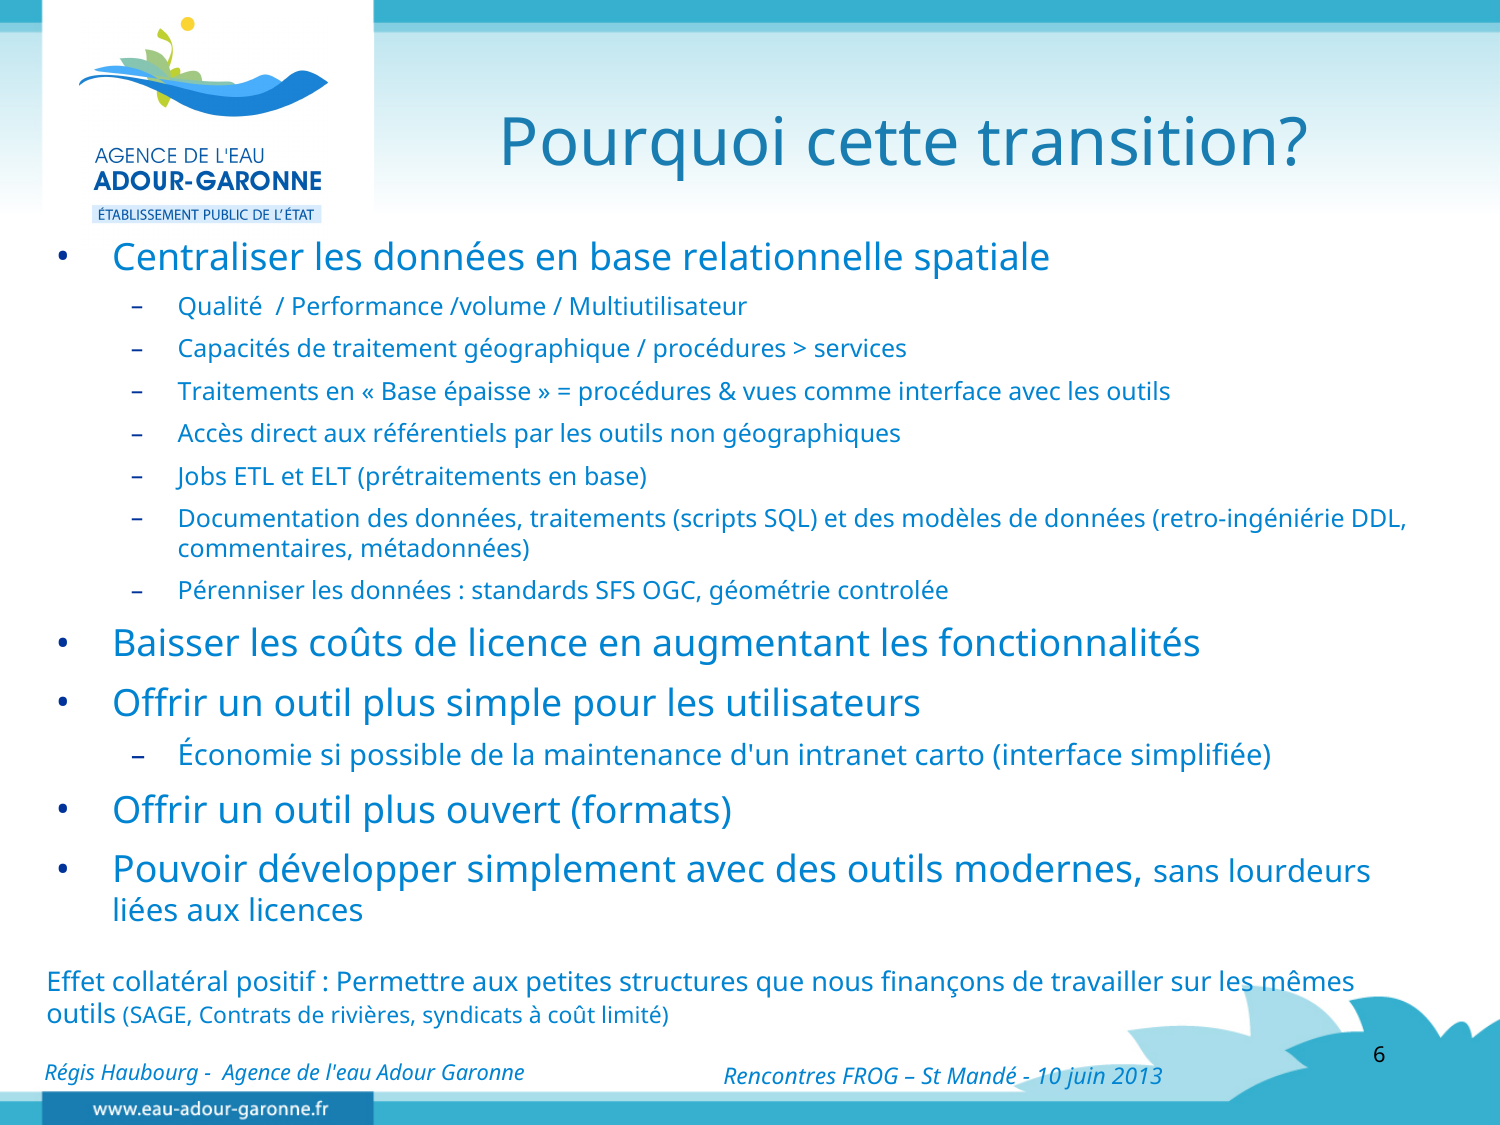

# Pourquoi cette transition?
Centraliser les données en base relationnelle spatiale
Qualité / Performance /volume / Multiutilisateur
Capacités de traitement géographique / procédures > services
Traitements en « Base épaisse » = procédures & vues comme interface avec les outils
Accès direct aux référentiels par les outils non géographiques
Jobs ETL et ELT (prétraitements en base)
Documentation des données, traitements (scripts SQL) et des modèles de données (retro-ingéniérie DDL, commentaires, métadonnées)
Pérenniser les données : standards SFS OGC, géométrie controlée
Baisser les coûts de licence en augmentant les fonctionnalités
Offrir un outil plus simple pour les utilisateurs
Économie si possible de la maintenance d'un intranet carto (interface simplifiée)
Offrir un outil plus ouvert (formats)
Pouvoir développer simplement avec des outils modernes, sans lourdeurs liées aux licences
Effet collatéral positif : Permettre aux petites structures que nous finançons de travailler sur les mêmes outils (SAGE, Contrats de rivières, syndicats à coût limité)
6
Régis Haubourg - Agence de l'eau Adour Garonne